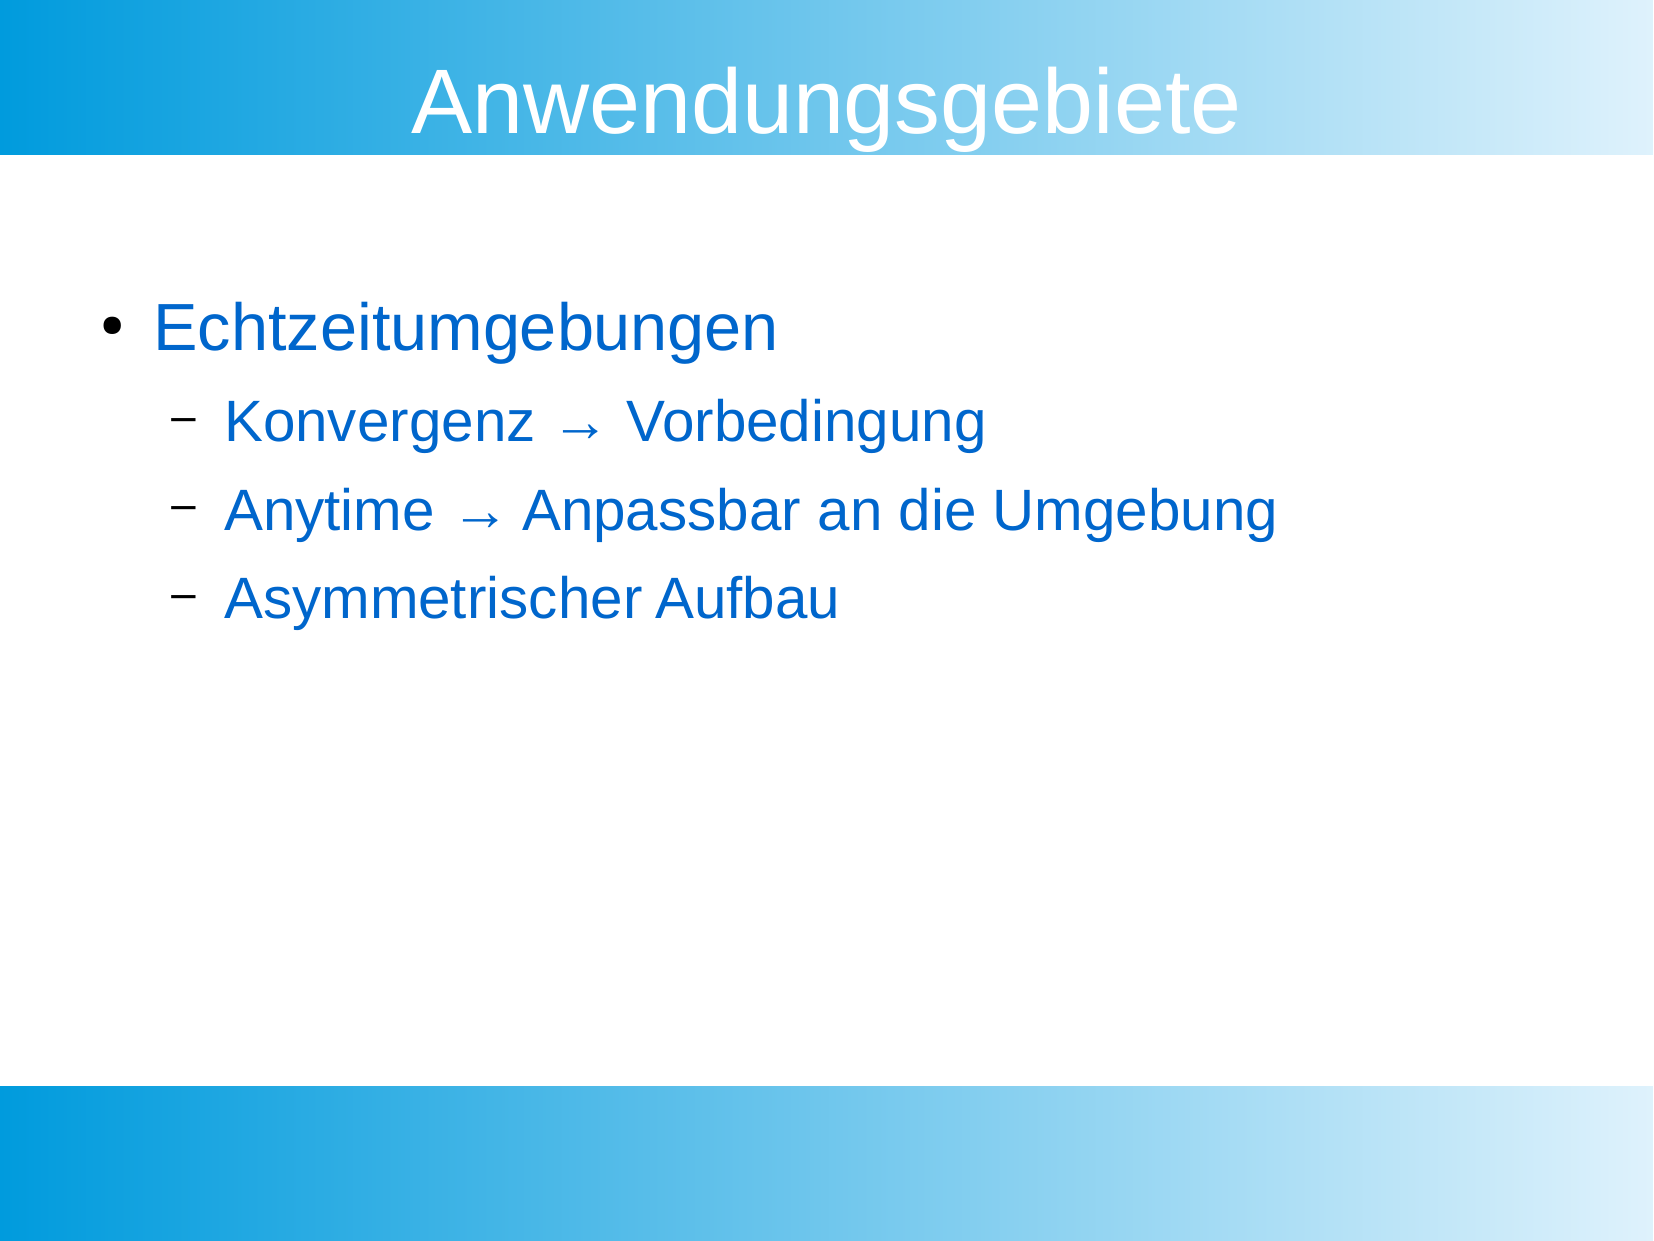

# Anwendungsgebiete
Echtzeitumgebungen
Konvergenz → Vorbedingung
Anytime → Anpassbar an die Umgebung
Asymmetrischer Aufbau